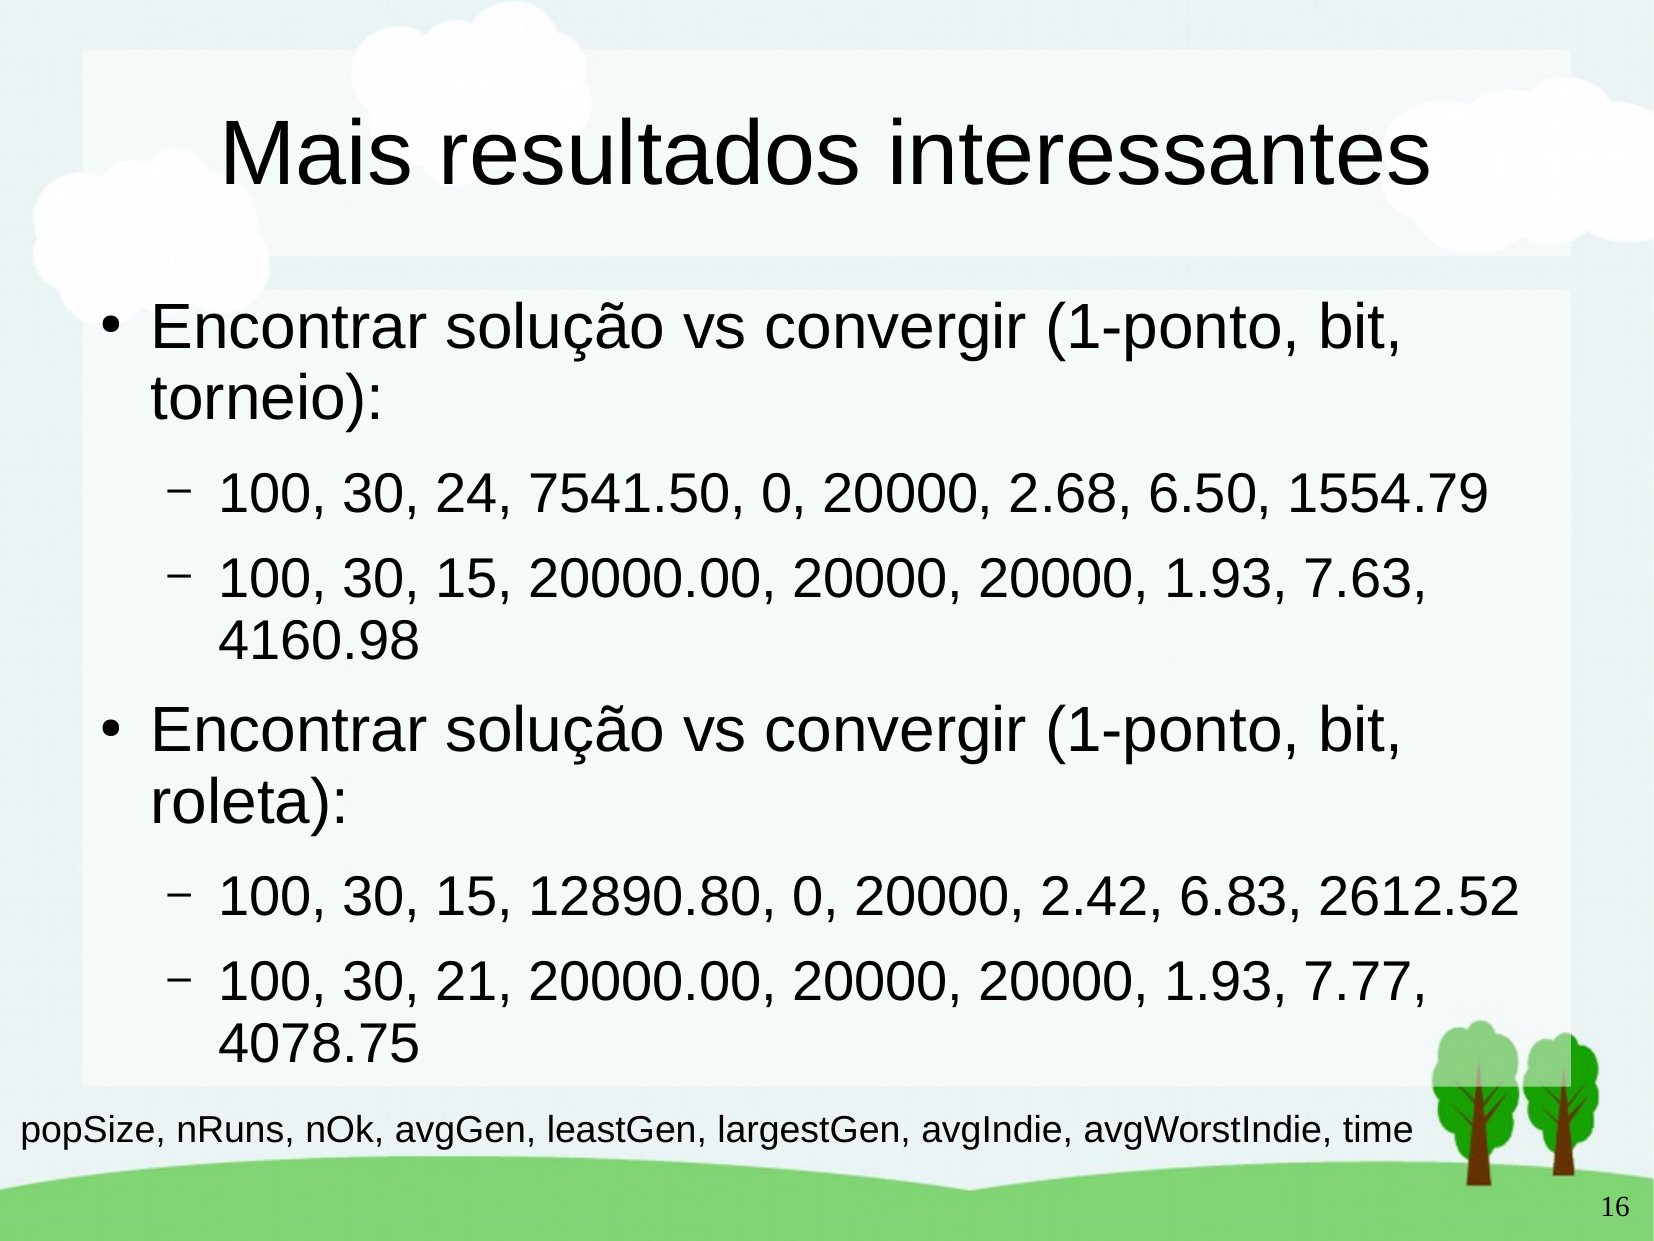

# Mais resultados interessantes
Encontrar solução vs convergir (1-ponto, bit, torneio):
100, 30, 24, 7541.50, 0, 20000, 2.68, 6.50, 1554.79
100, 30, 15, 20000.00, 20000, 20000, 1.93, 7.63, 4160.98
Encontrar solução vs convergir (1-ponto, bit, roleta):
100, 30, 15, 12890.80, 0, 20000, 2.42, 6.83, 2612.52
100, 30, 21, 20000.00, 20000, 20000, 1.93, 7.77, 4078.75
popSize, nRuns, nOk, avgGen, leastGen, largestGen, avgIndie, avgWorstIndie, time
16